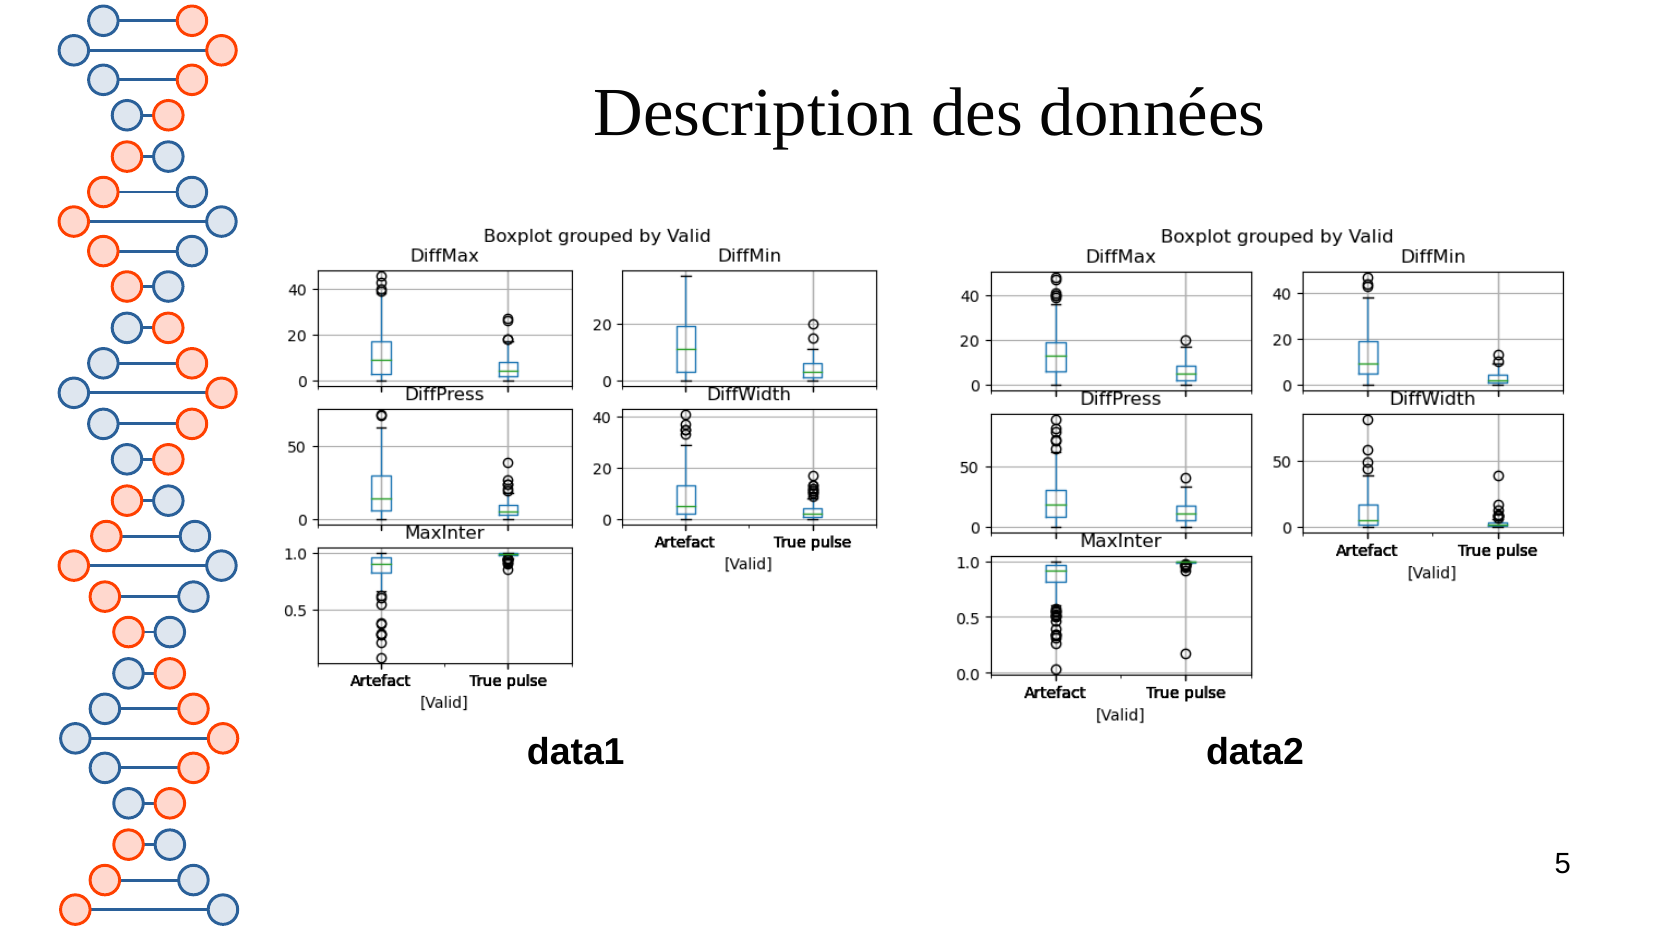

# Description des données
data1
data2
5